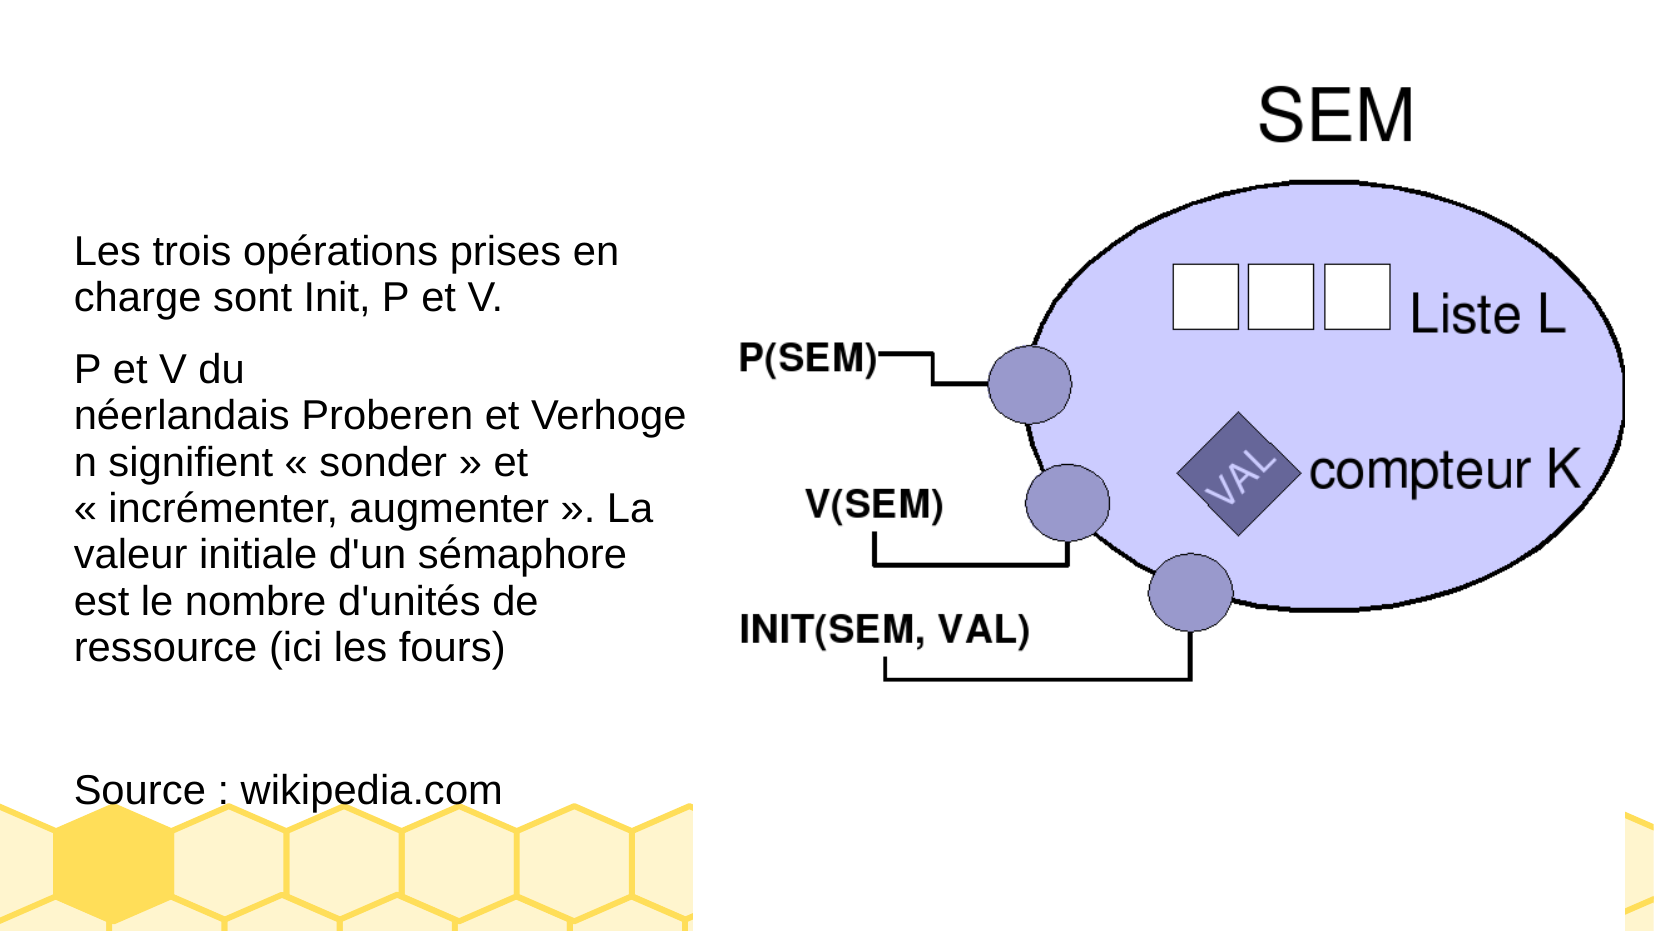

#
Les trois opérations prises en charge sont Init, P et V.
P et V du néerlandais Proberen et Verhogen signifient « sonder » et « incrémenter, augmenter ». La valeur initiale d'un sémaphore est le nombre d'unités de ressource (ici les fours)
Source : wikipedia.com